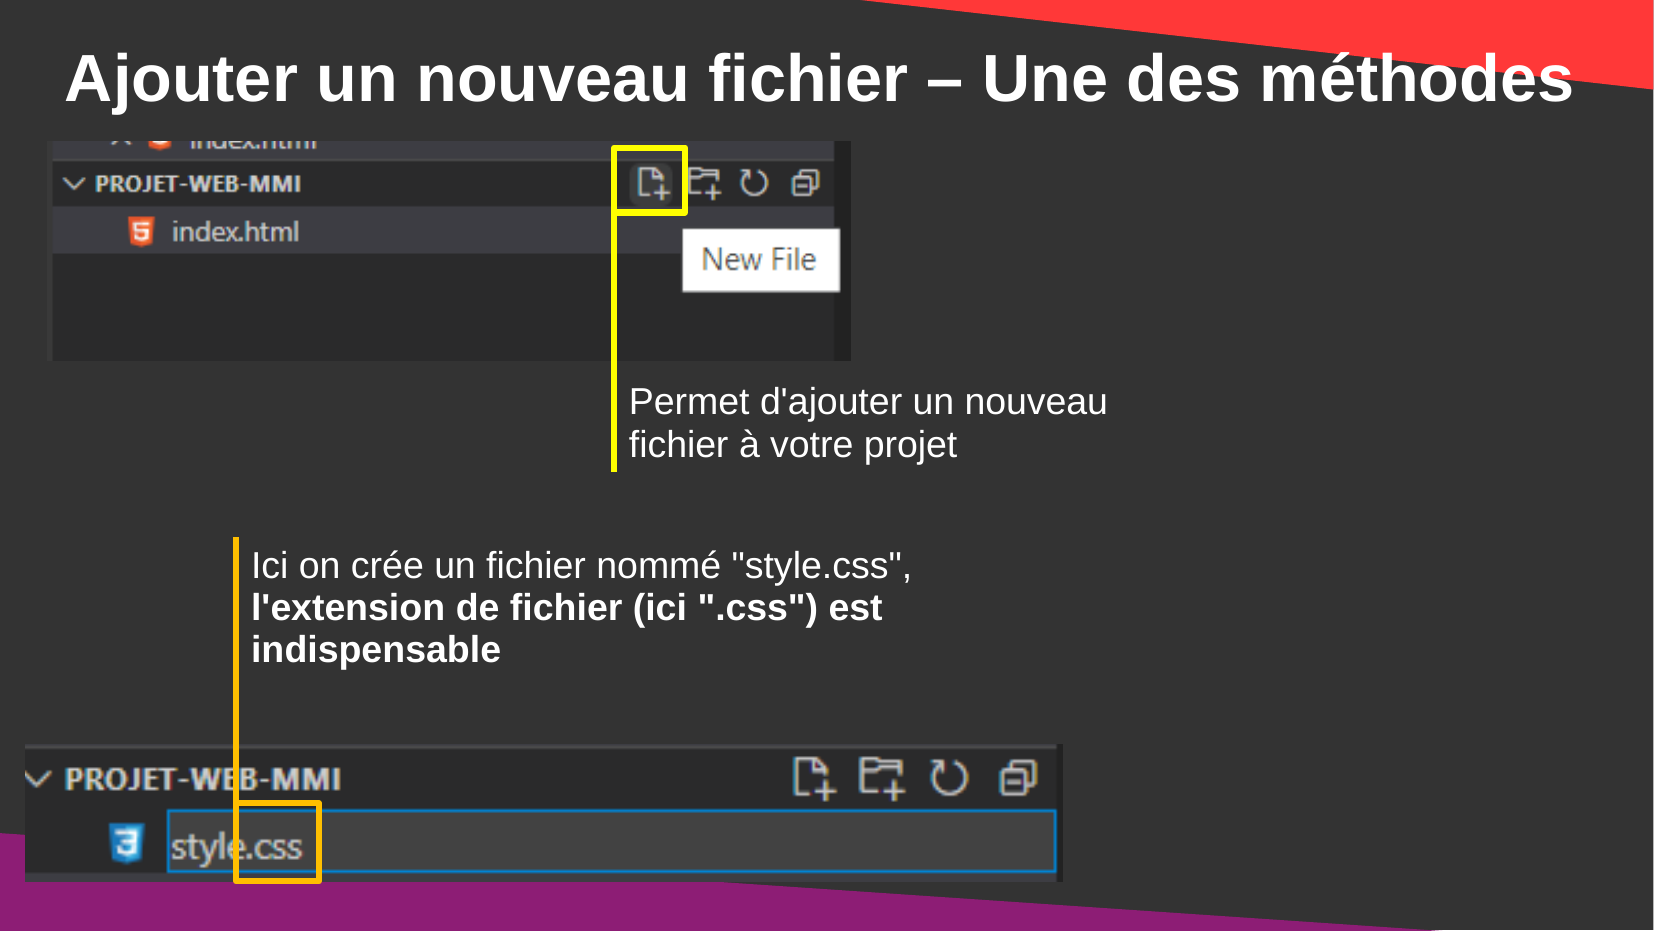

# Ajouter un nouveau fichier – Une des méthodes
Permet d'ajouter un nouveau fichier à votre projet
Ici on crée un fichier nommé "style.css", l'extension de fichier (ici ".css") est indispensable